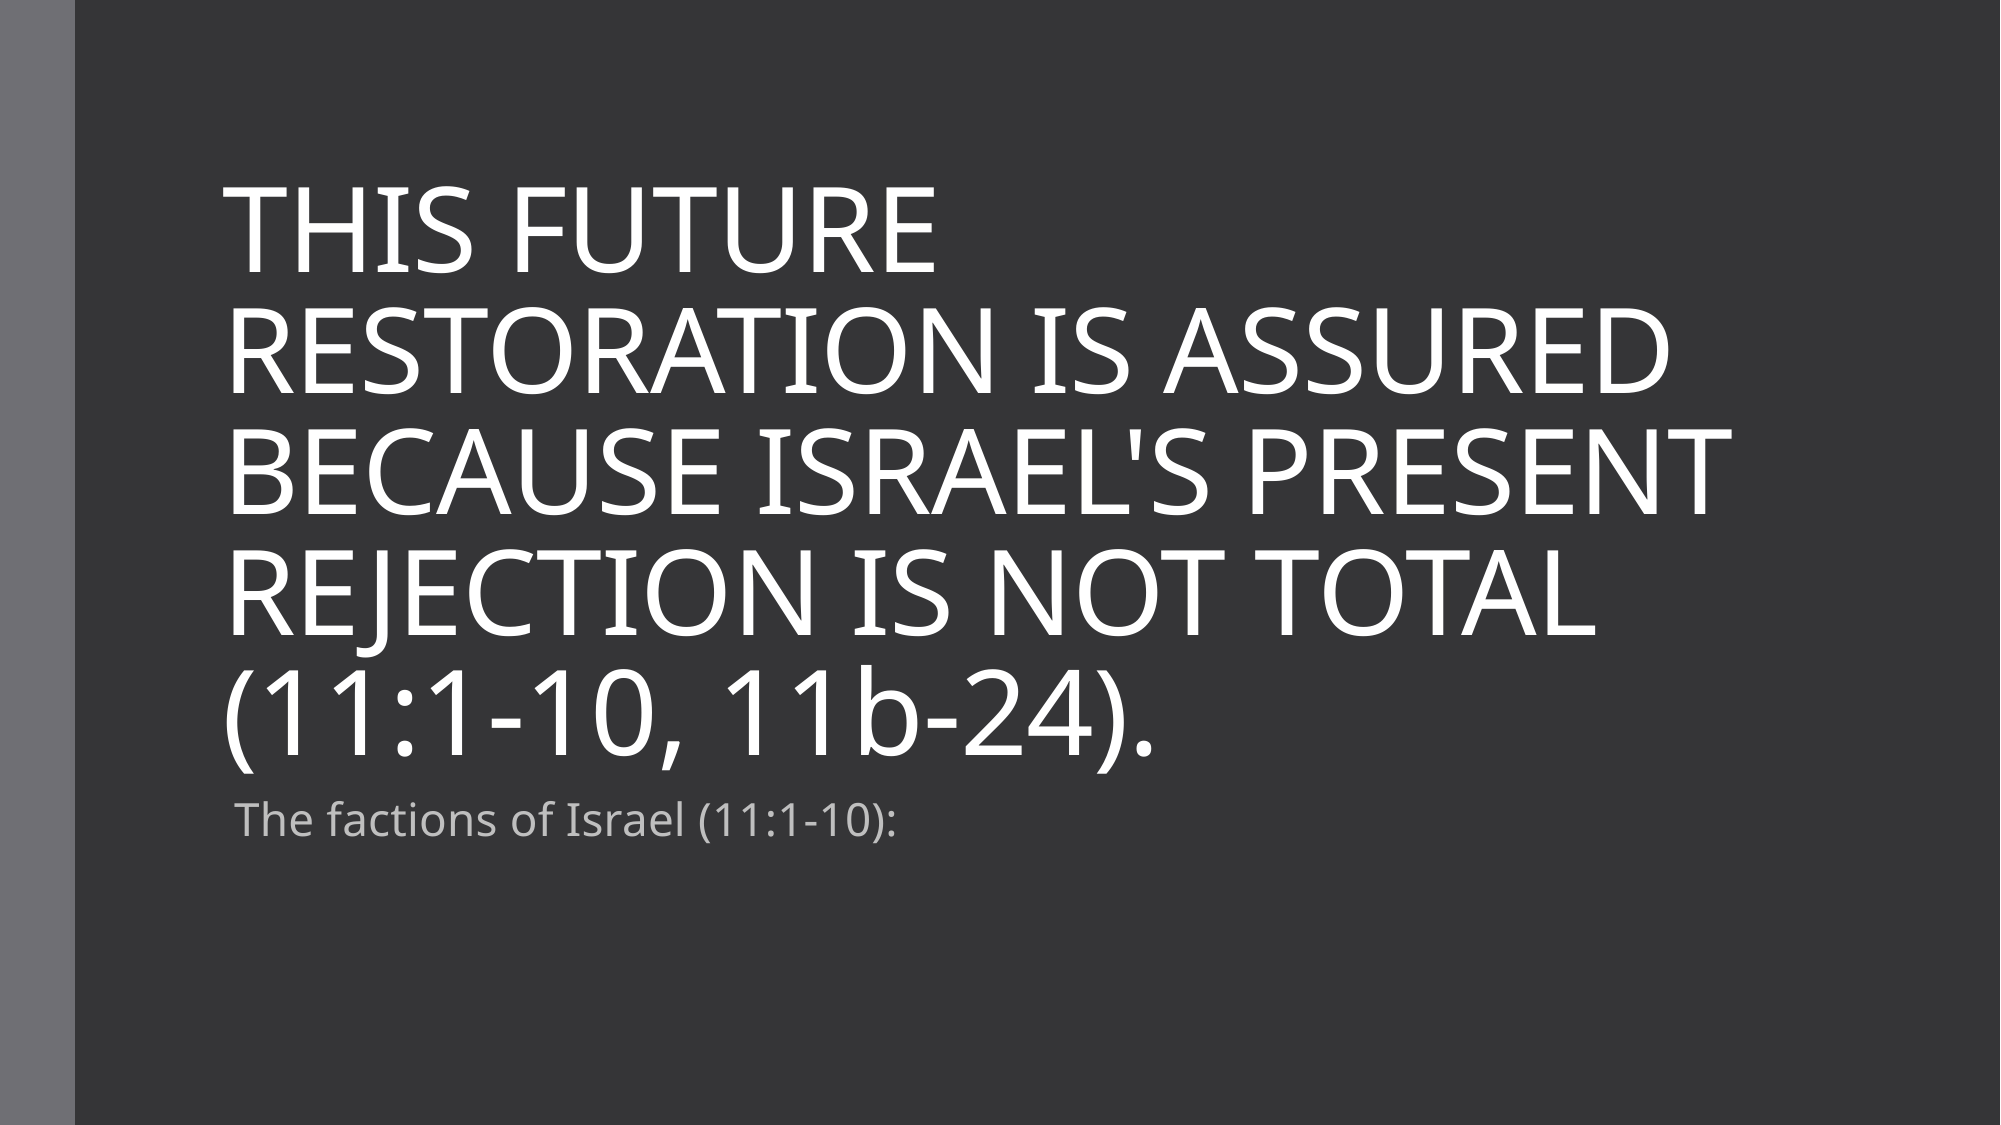

# THIS FUTURE RESTORATION IS ASSURED BECAUSE ISRAEL'S PRESENT REJECTION IS NOT TOTAL (11:1-10, 11b-24).
 The factions of Israel (11:1-10):